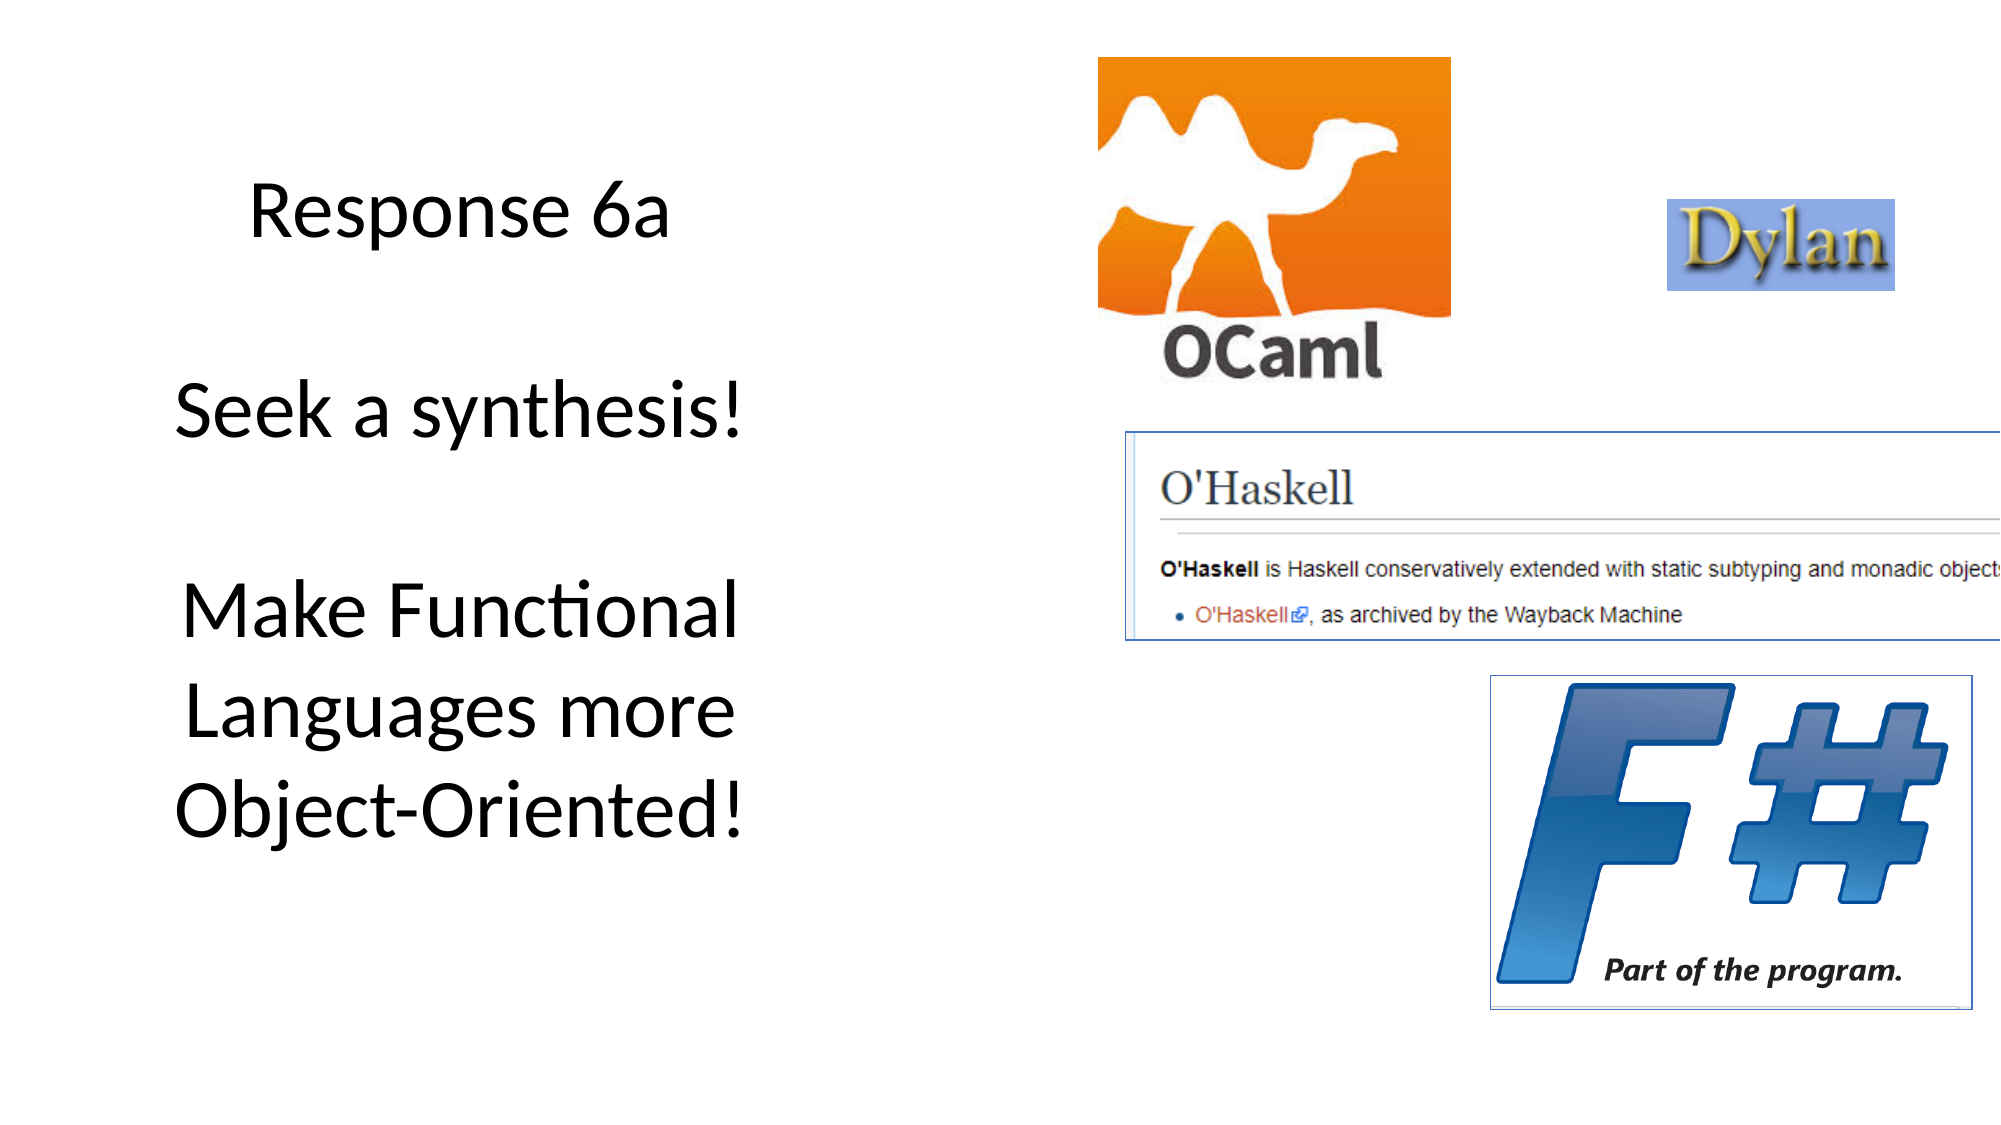

Response 6a
Seek a synthesis!
Make Functional Languages more Object-Oriented!